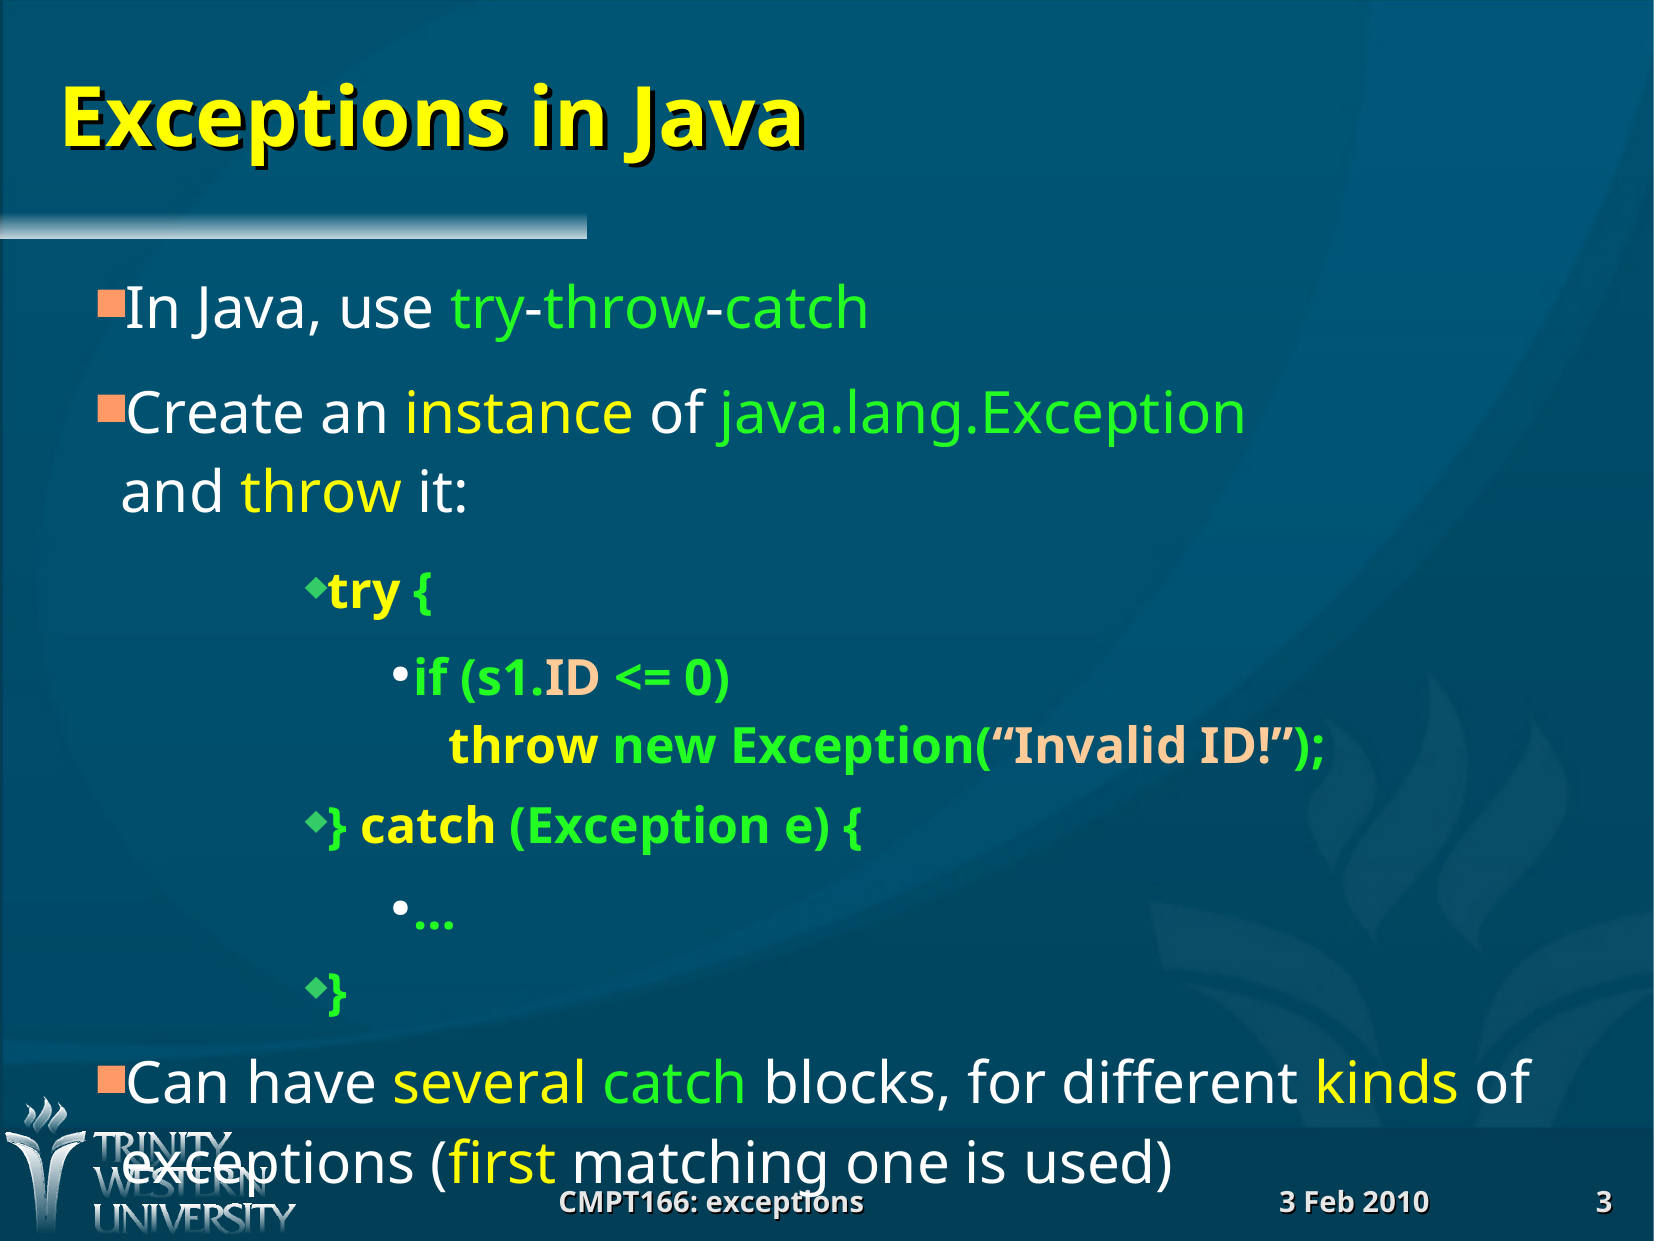

# Exceptions in Java
In Java, use try-throw-catch
Create an instance of java.lang.Exception
and throw it:
try {
if (s1.ID <= 0)
throw new Exception(“Invalid ID!”);
} catch (Exception e) {
…
}
Can have several catch blocks, for different kinds of exceptions (first matching one is used)
CMPT166: exceptions
3 Feb 2010
3